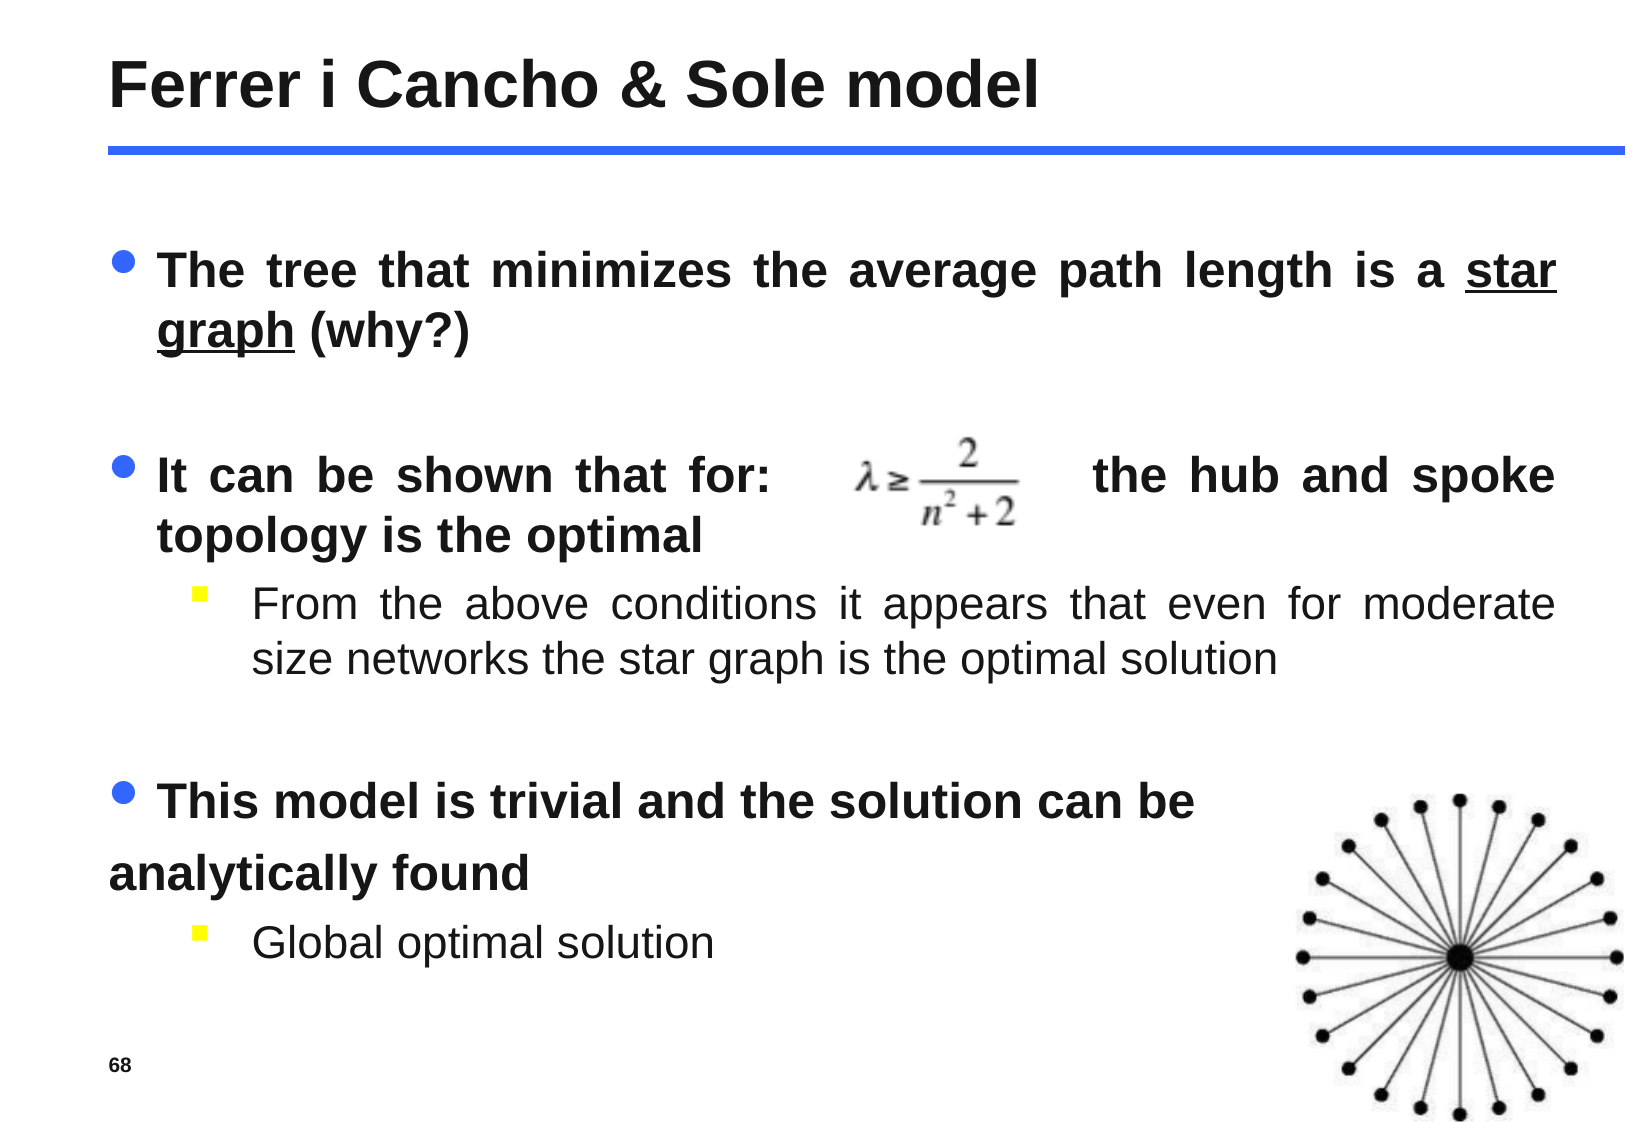

# Ferrer i Cancho & Sole model
The tree that minimizes the average path length is a star graph (why?)
It can be shown that for: the hub and spoke topology is the optimal
From the above conditions it appears that even for moderate size networks the star graph is the optimal solution
This model is trivial and the solution can be
analytically found
Global optimal solution